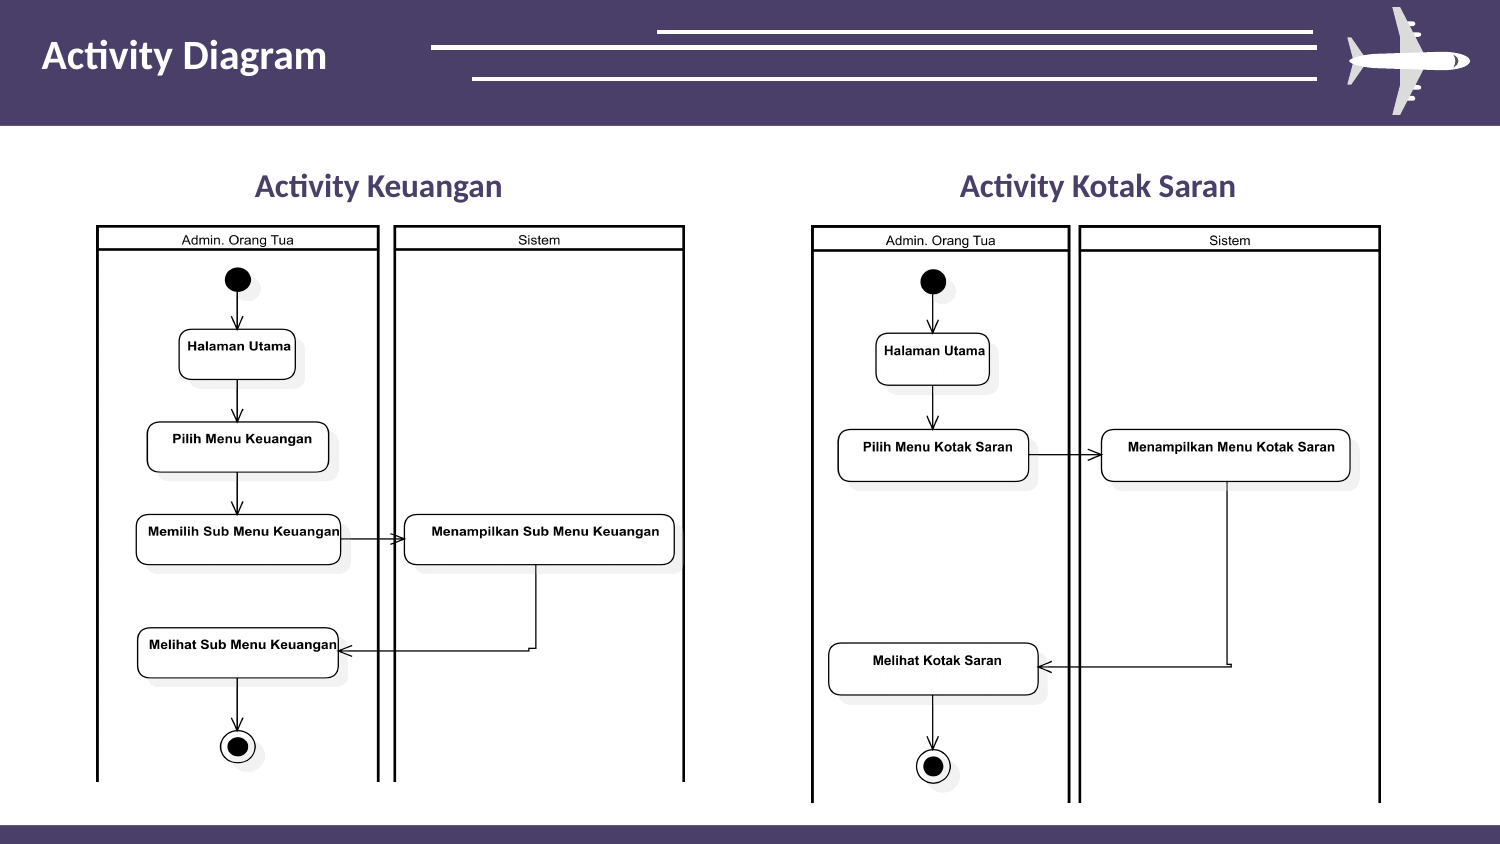

Activity Diagram
Activity Keuangan
Activity Kotak Saran